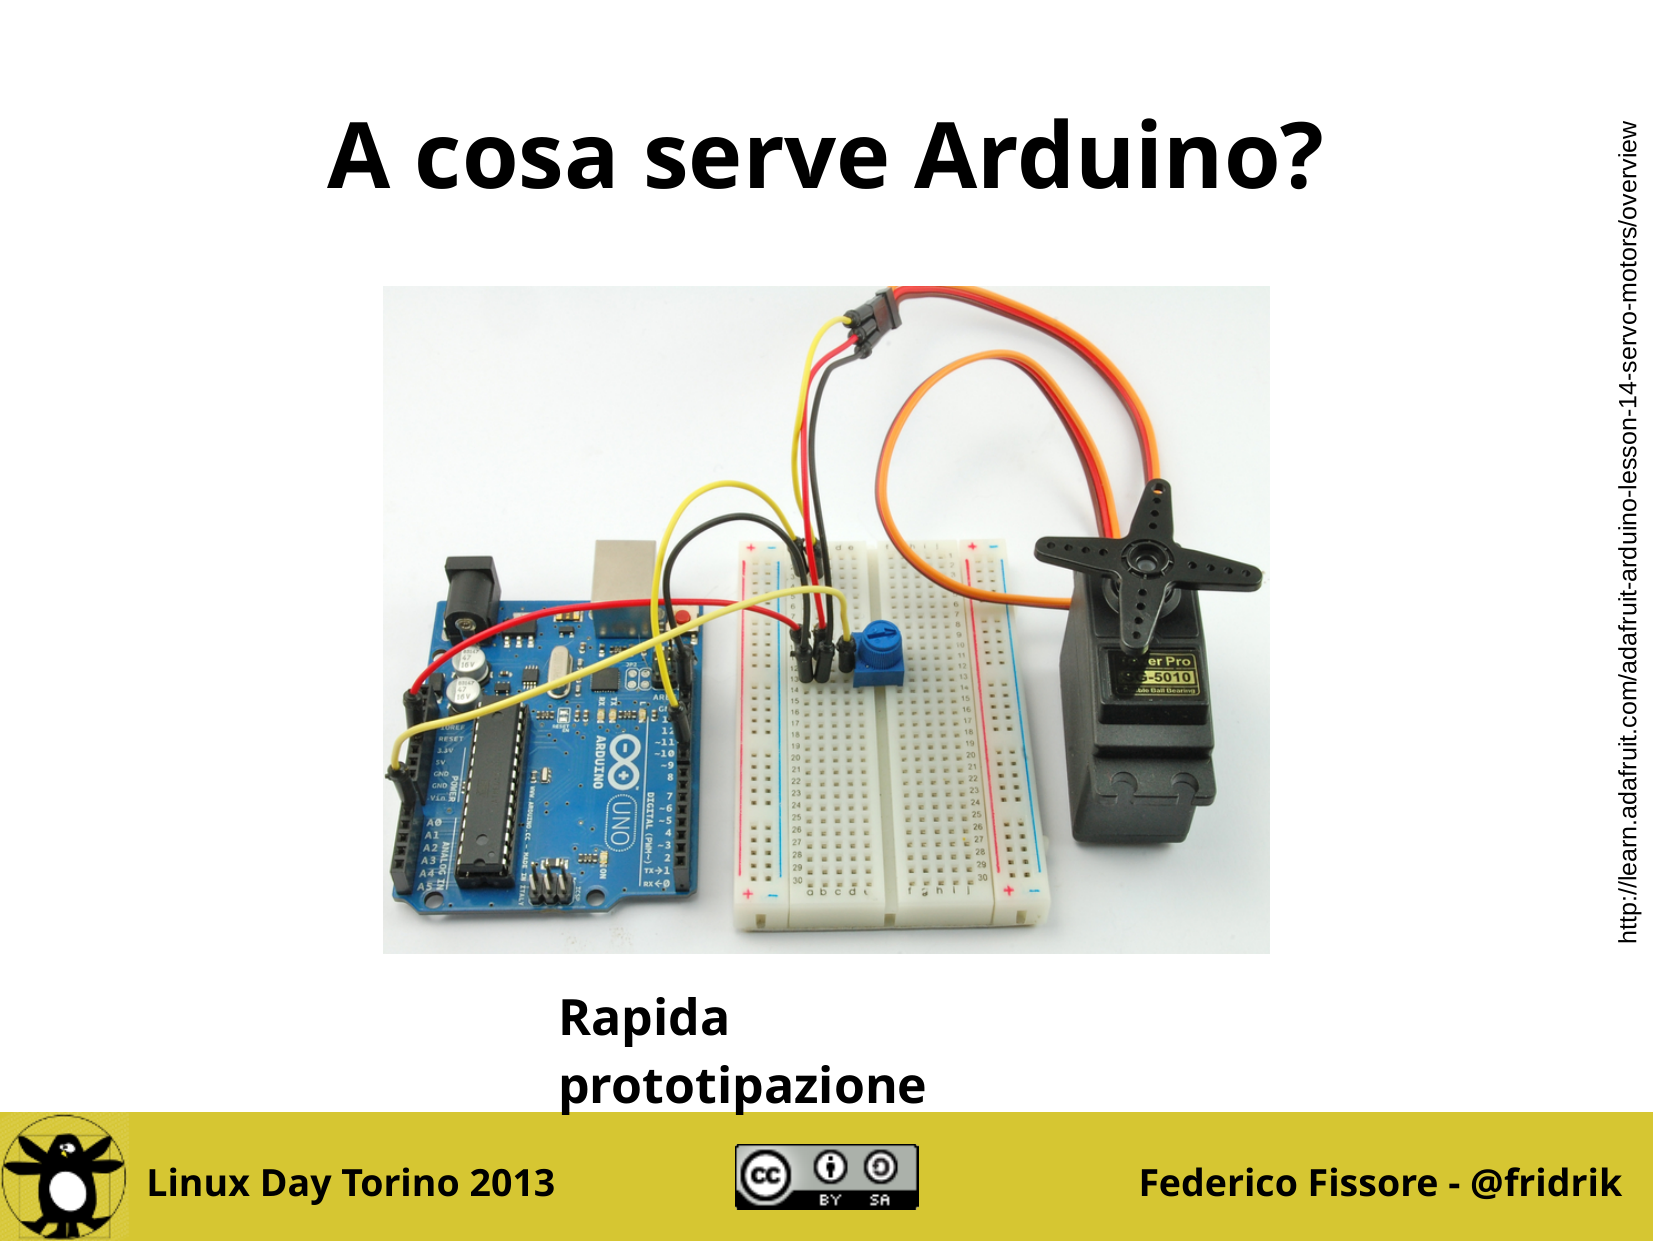

# A cosa serve Arduino?
http://learn.adafruit.com/adafruit-arduino-lesson-14-servo-motors/overview
Rapida prototipazione
Linux Day Torino 2013
Federico Fissore - @fridrik